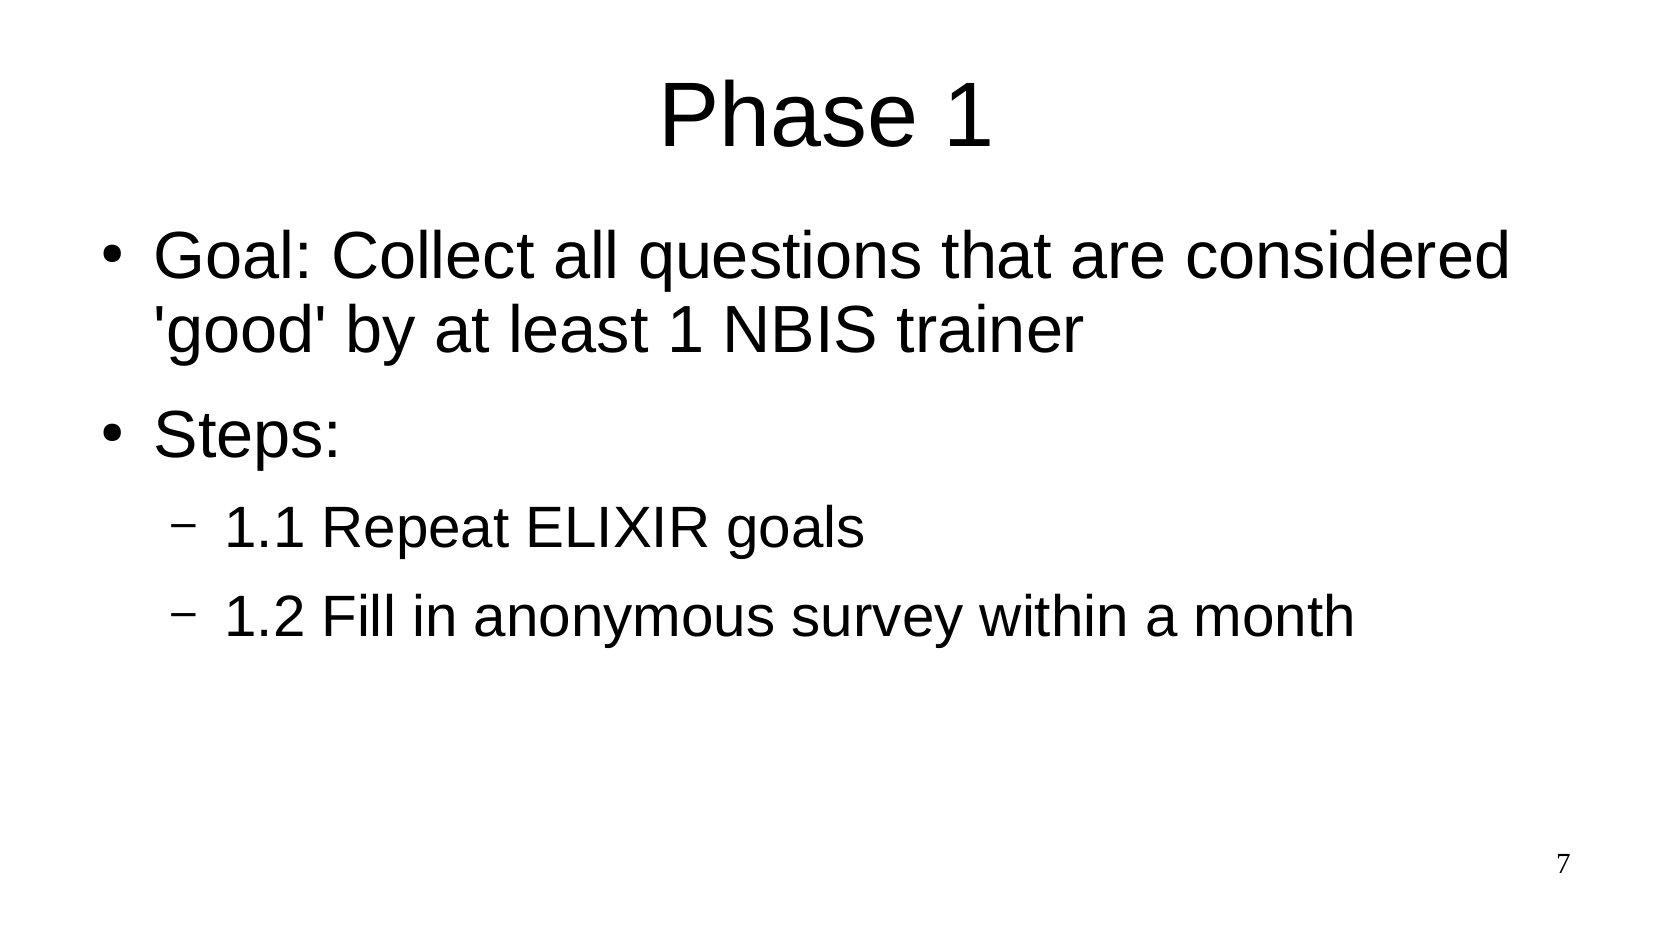

# Phase 1
Goal: Collect all questions that are considered 'good' by at least 1 NBIS trainer
Steps:
1.1 Repeat ELIXIR goals
1.2 Fill in anonymous survey within a month
7